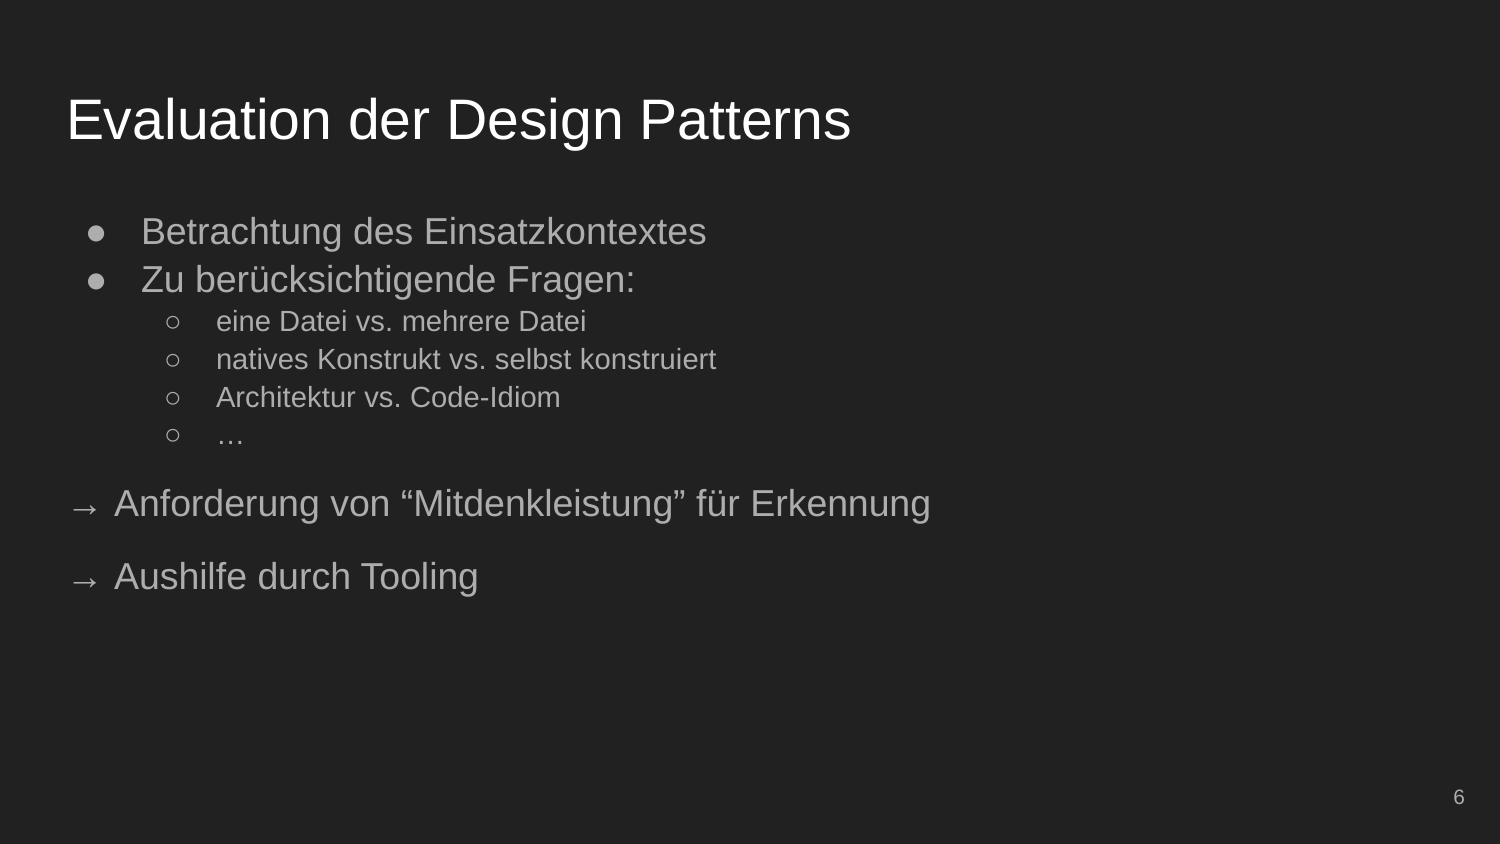

# Evaluation der Design Patterns
Betrachtung des Einsatzkontextes
Zu berücksichtigende Fragen:
eine Datei vs. mehrere Datei
natives Konstrukt vs. selbst konstruiert
Architektur vs. Code-Idiom
…
→ Anforderung von “Mitdenkleistung” für Erkennung
→ Aushilfe durch Tooling